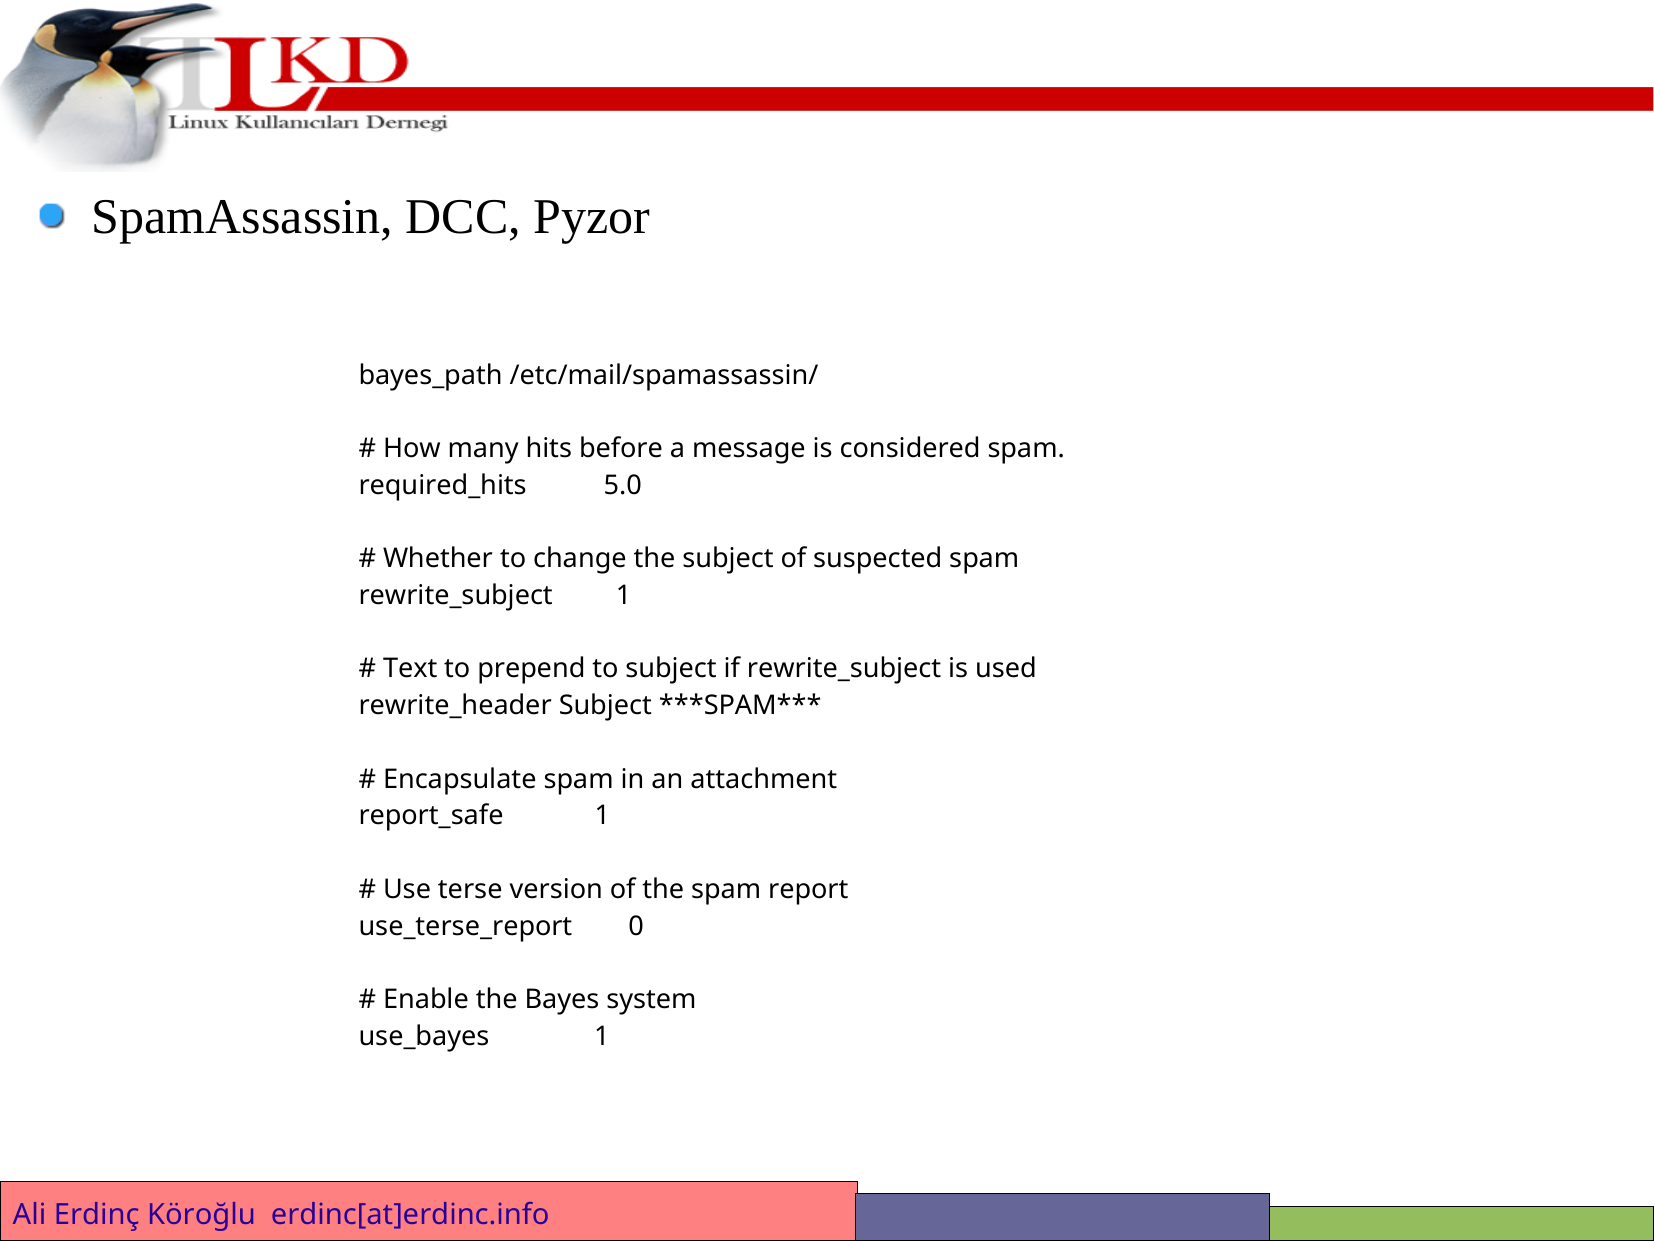

SpamAssassin, DCC, Pyzor
bayes_path /etc/mail/spamassassin/
# How many hits before a message is considered spam.
required_hits 5.0
# Whether to change the subject of suspected spam
rewrite_subject 1
# Text to prepend to subject if rewrite_subject is used
rewrite_header Subject ***SPAM***
# Encapsulate spam in an attachment
report_safe 1
# Use terse version of the spam report
use_terse_report 0
# Enable the Bayes system
use_bayes 1
Ali Erdinç Köroğlu erdinc[at]erdinc.info http://www.erdinc.info